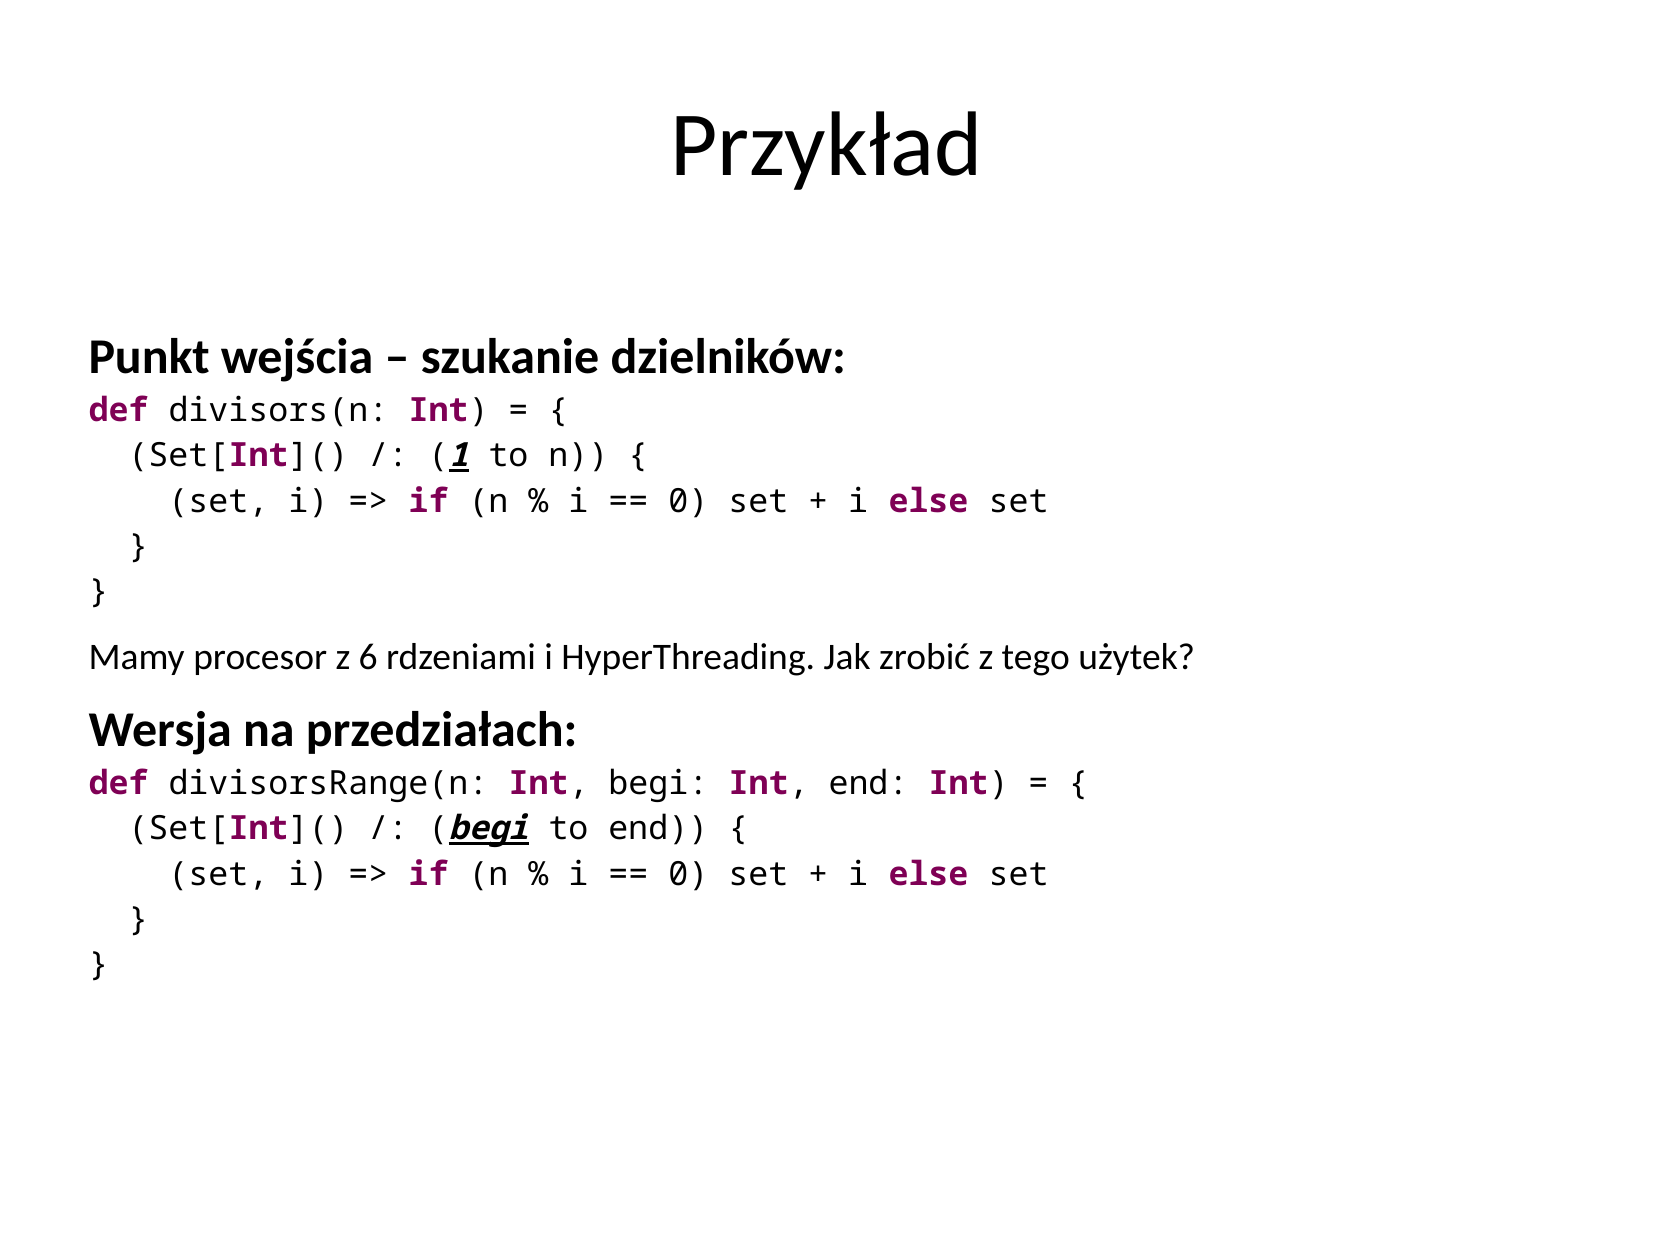

# Przykład
Punkt wejścia – szukanie dzielników:
def divisors(n: Int) = {
 (Set[Int]() /: (1 to n)) {
 (set, i) => if (n % i == 0) set + i else set
 }
}
Mamy procesor z 6 rdzeniami i HyperThreading. Jak zrobić z tego użytek?
Wersja na przedziałach:
def divisorsRange(n: Int, begi: Int, end: Int) = {
 (Set[Int]() /: (begi to end)) {
 (set, i) => if (n % i == 0) set + i else set
 }
}